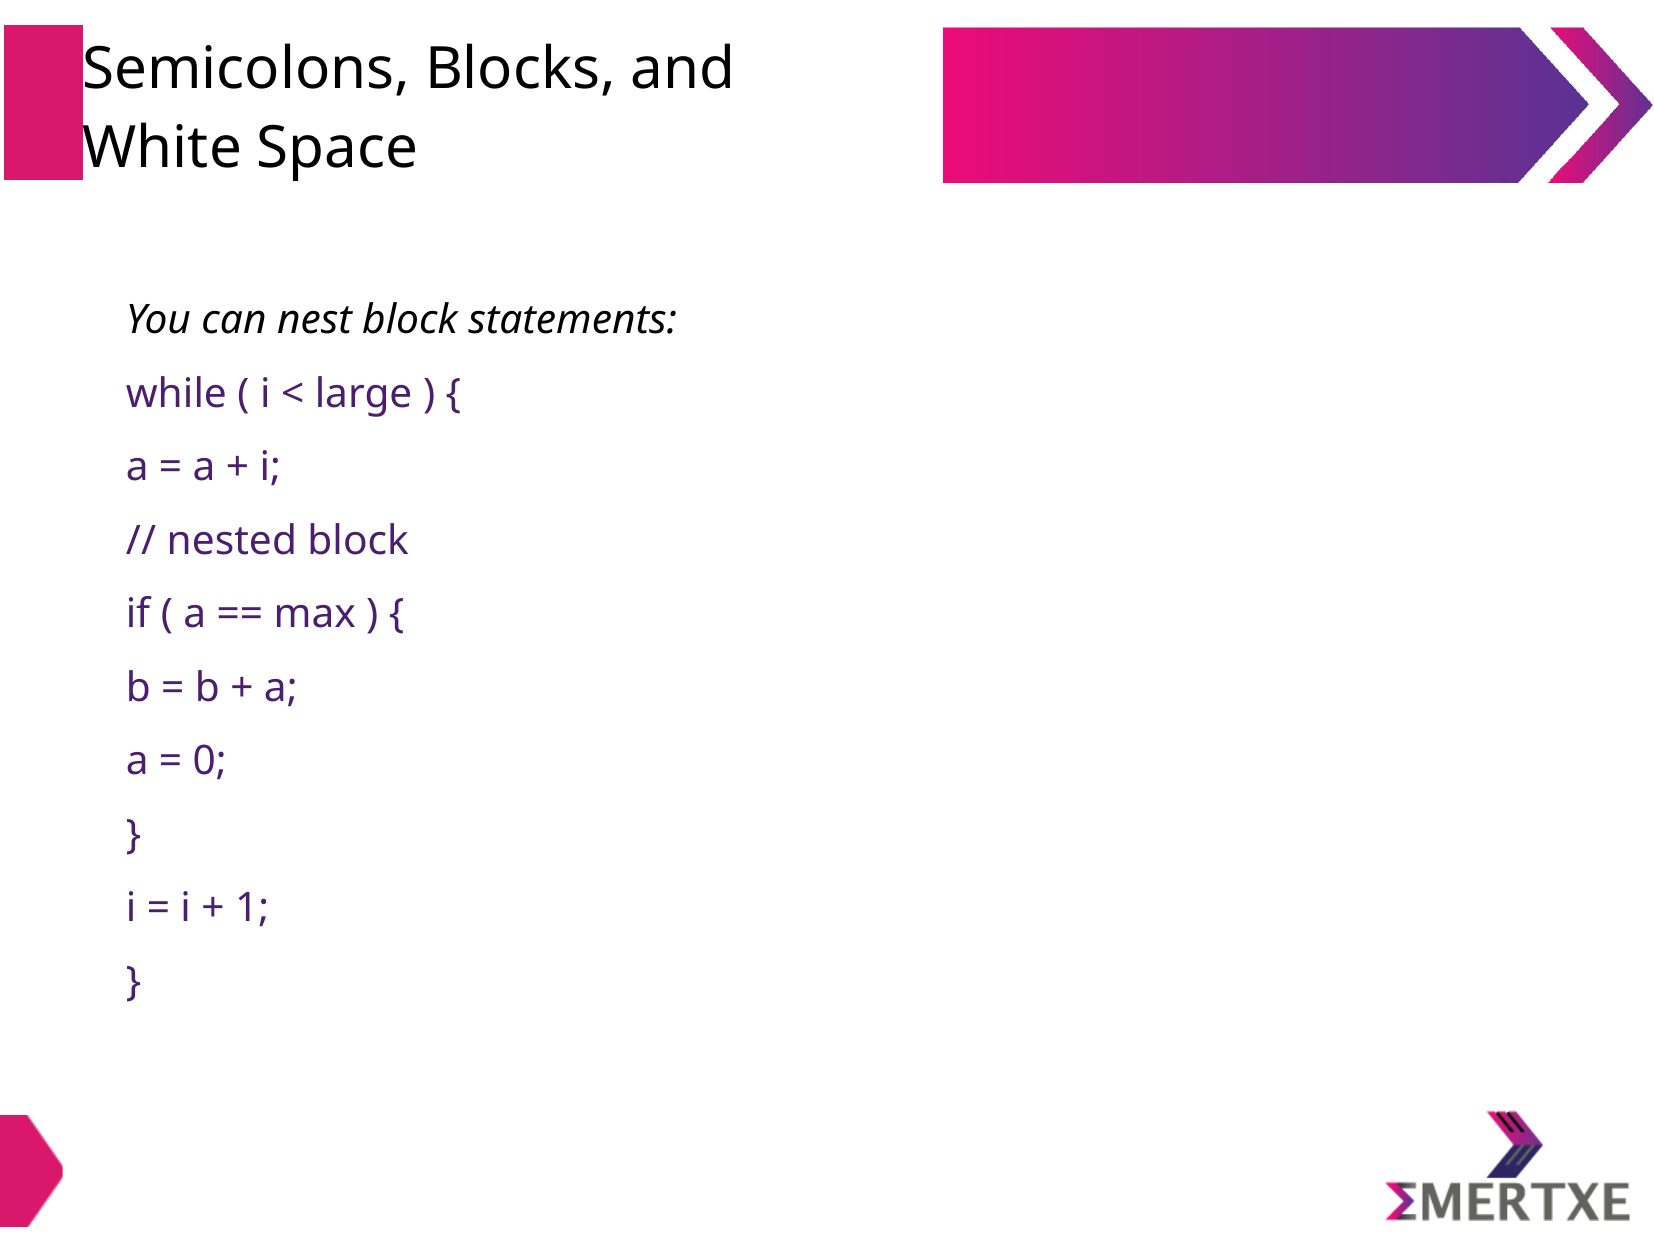

# Semicolons, Blocks, and White Space
You can nest block statements:
while ( i < large ) {
a = a + i;
// nested block
if ( a == max ) {
b = b + a;
a = 0;
}
i = i + 1;
}